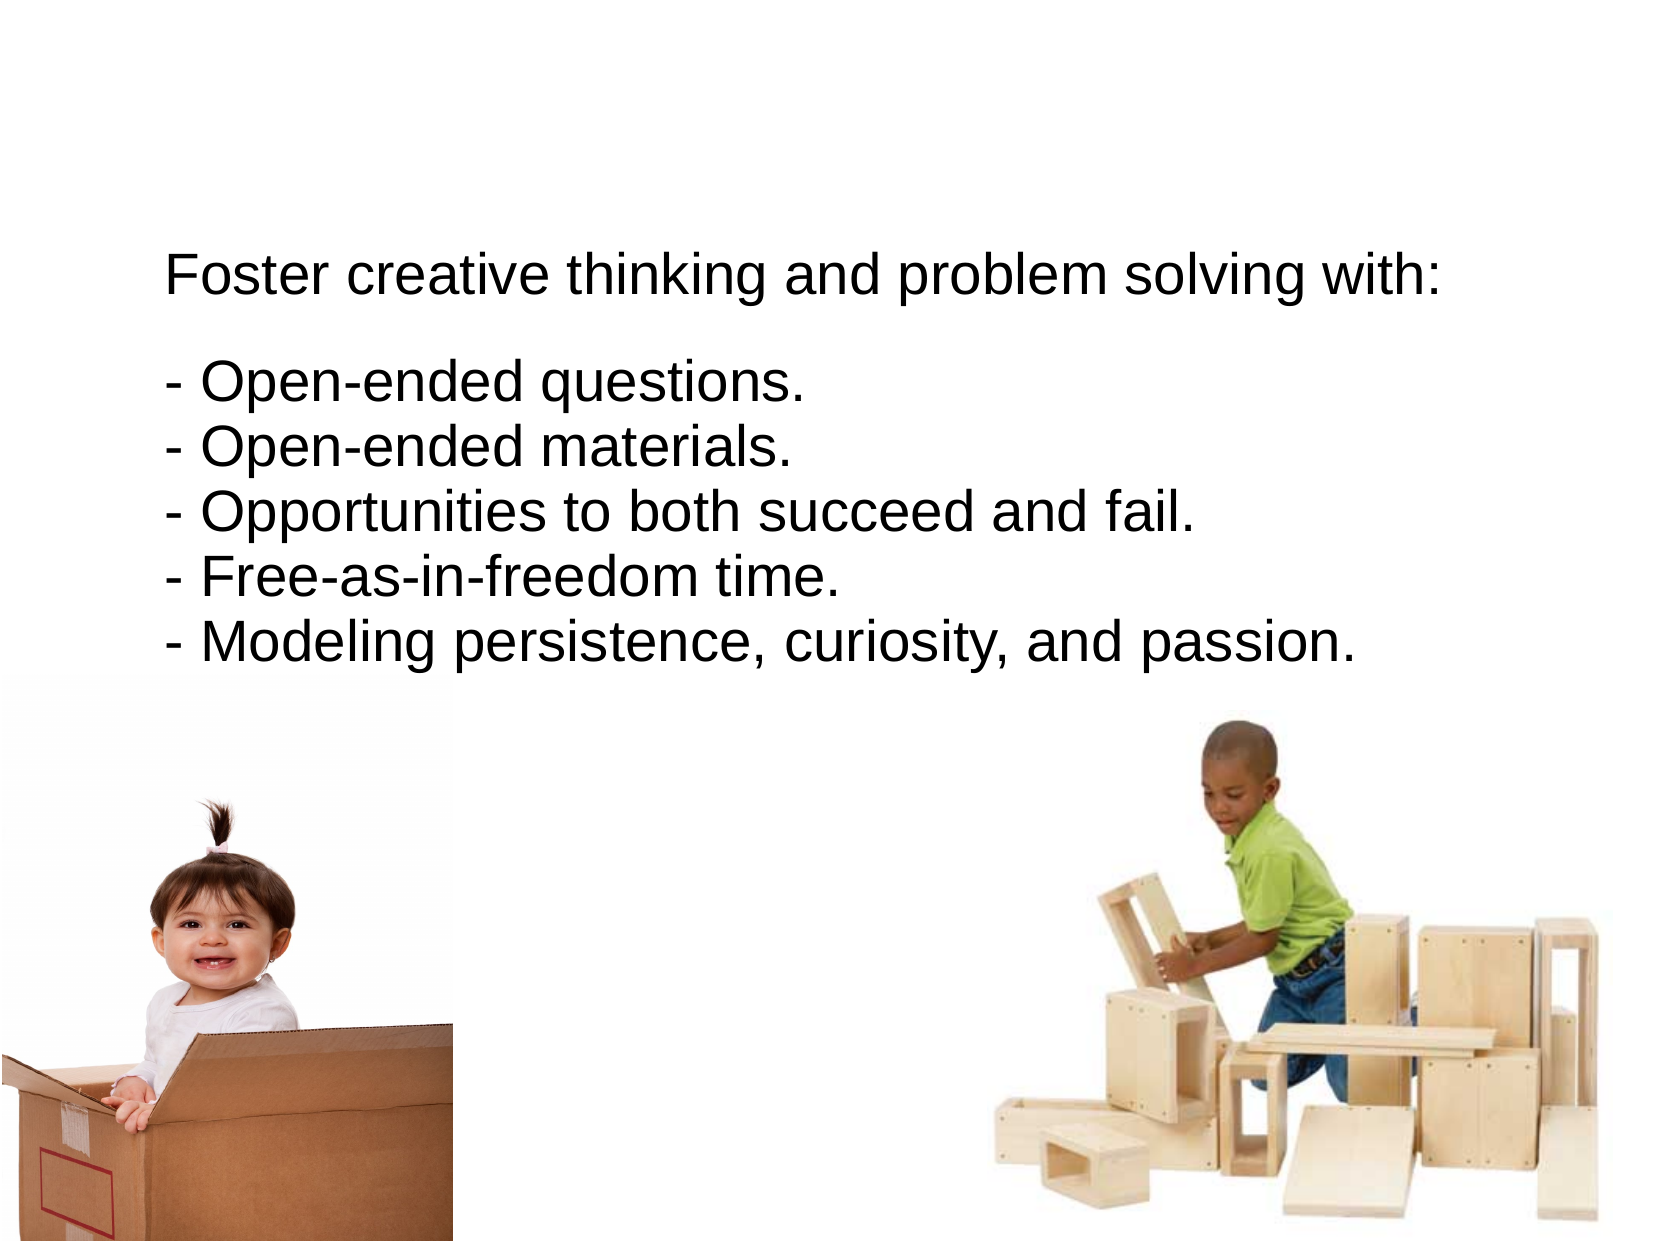

Foster creative thinking and problem solving with:
- Open-ended questions.
- Open-ended materials.
- Opportunities to both succeed and fail.
- Free-as-in-freedom time.
- Modeling persistence, curiosity, and passion.